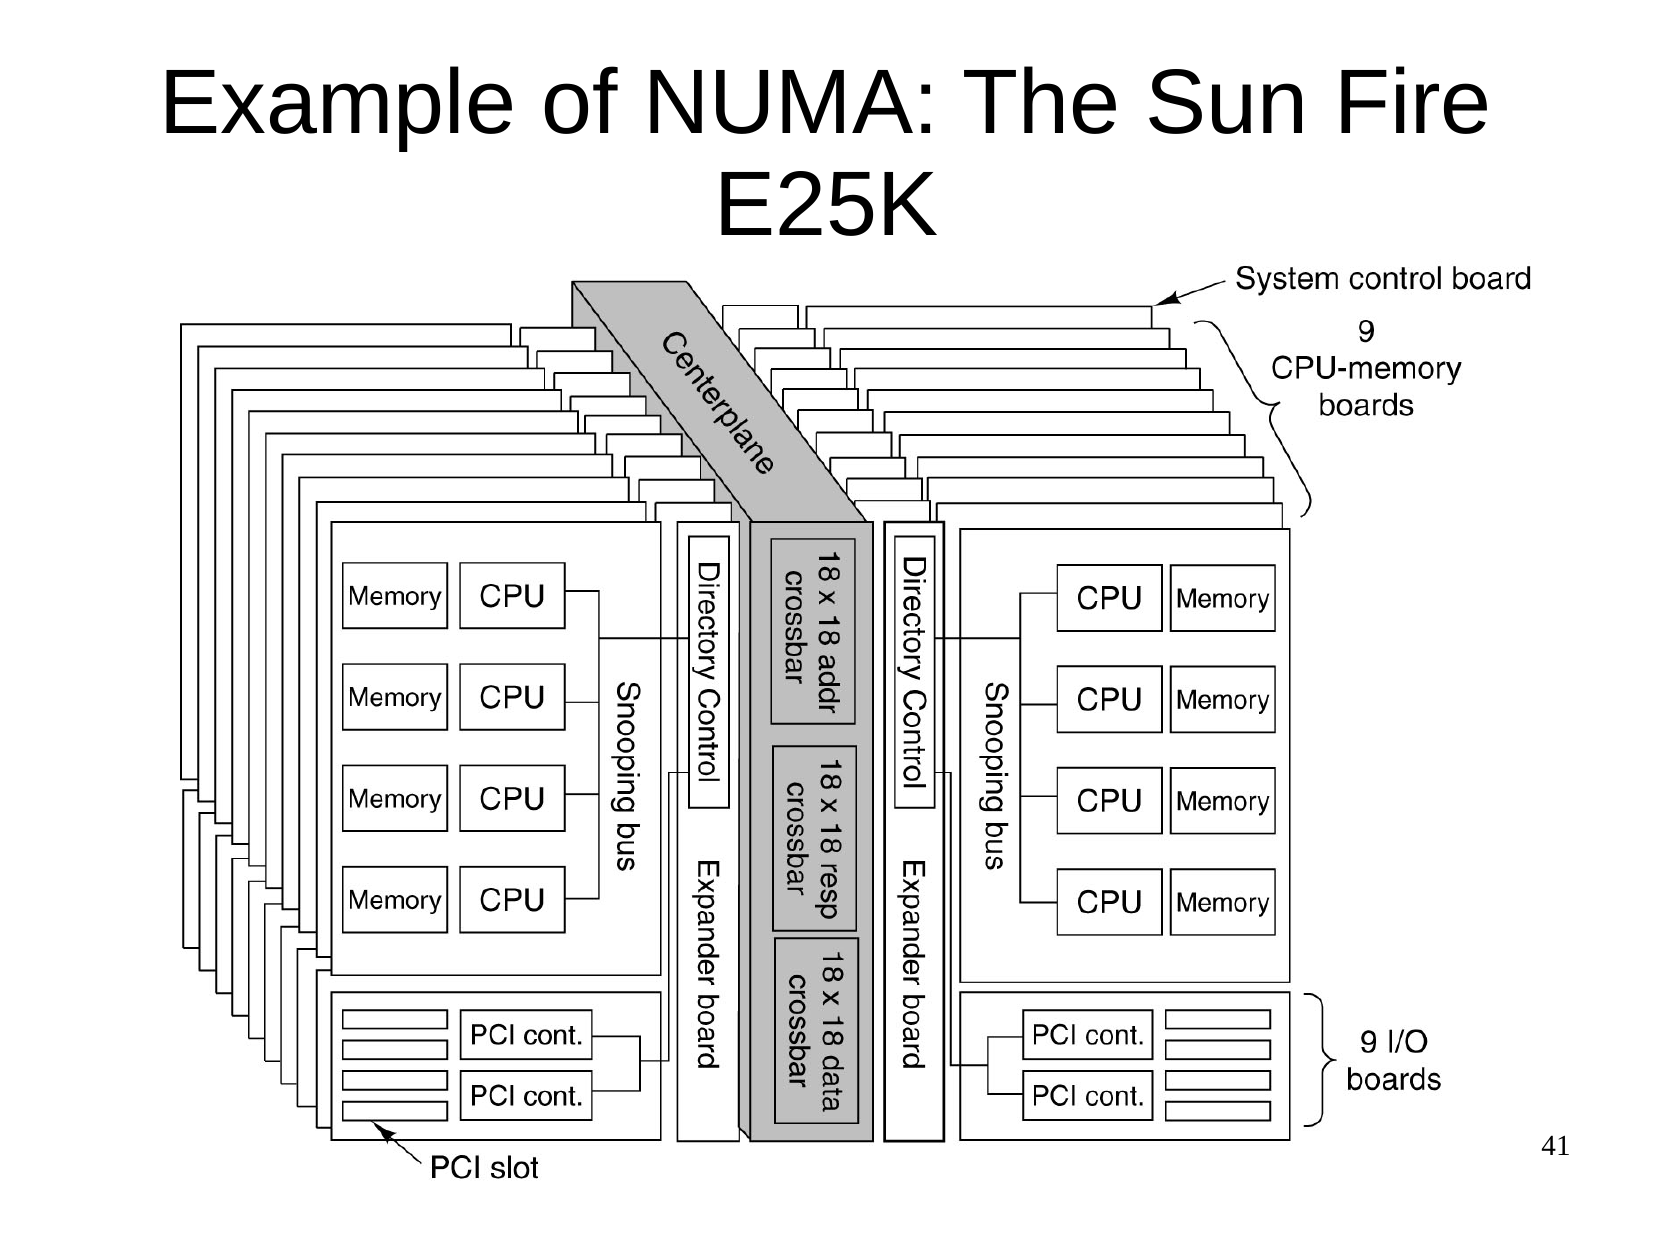

# Example of NUMA: The Sun Fire E25K
41